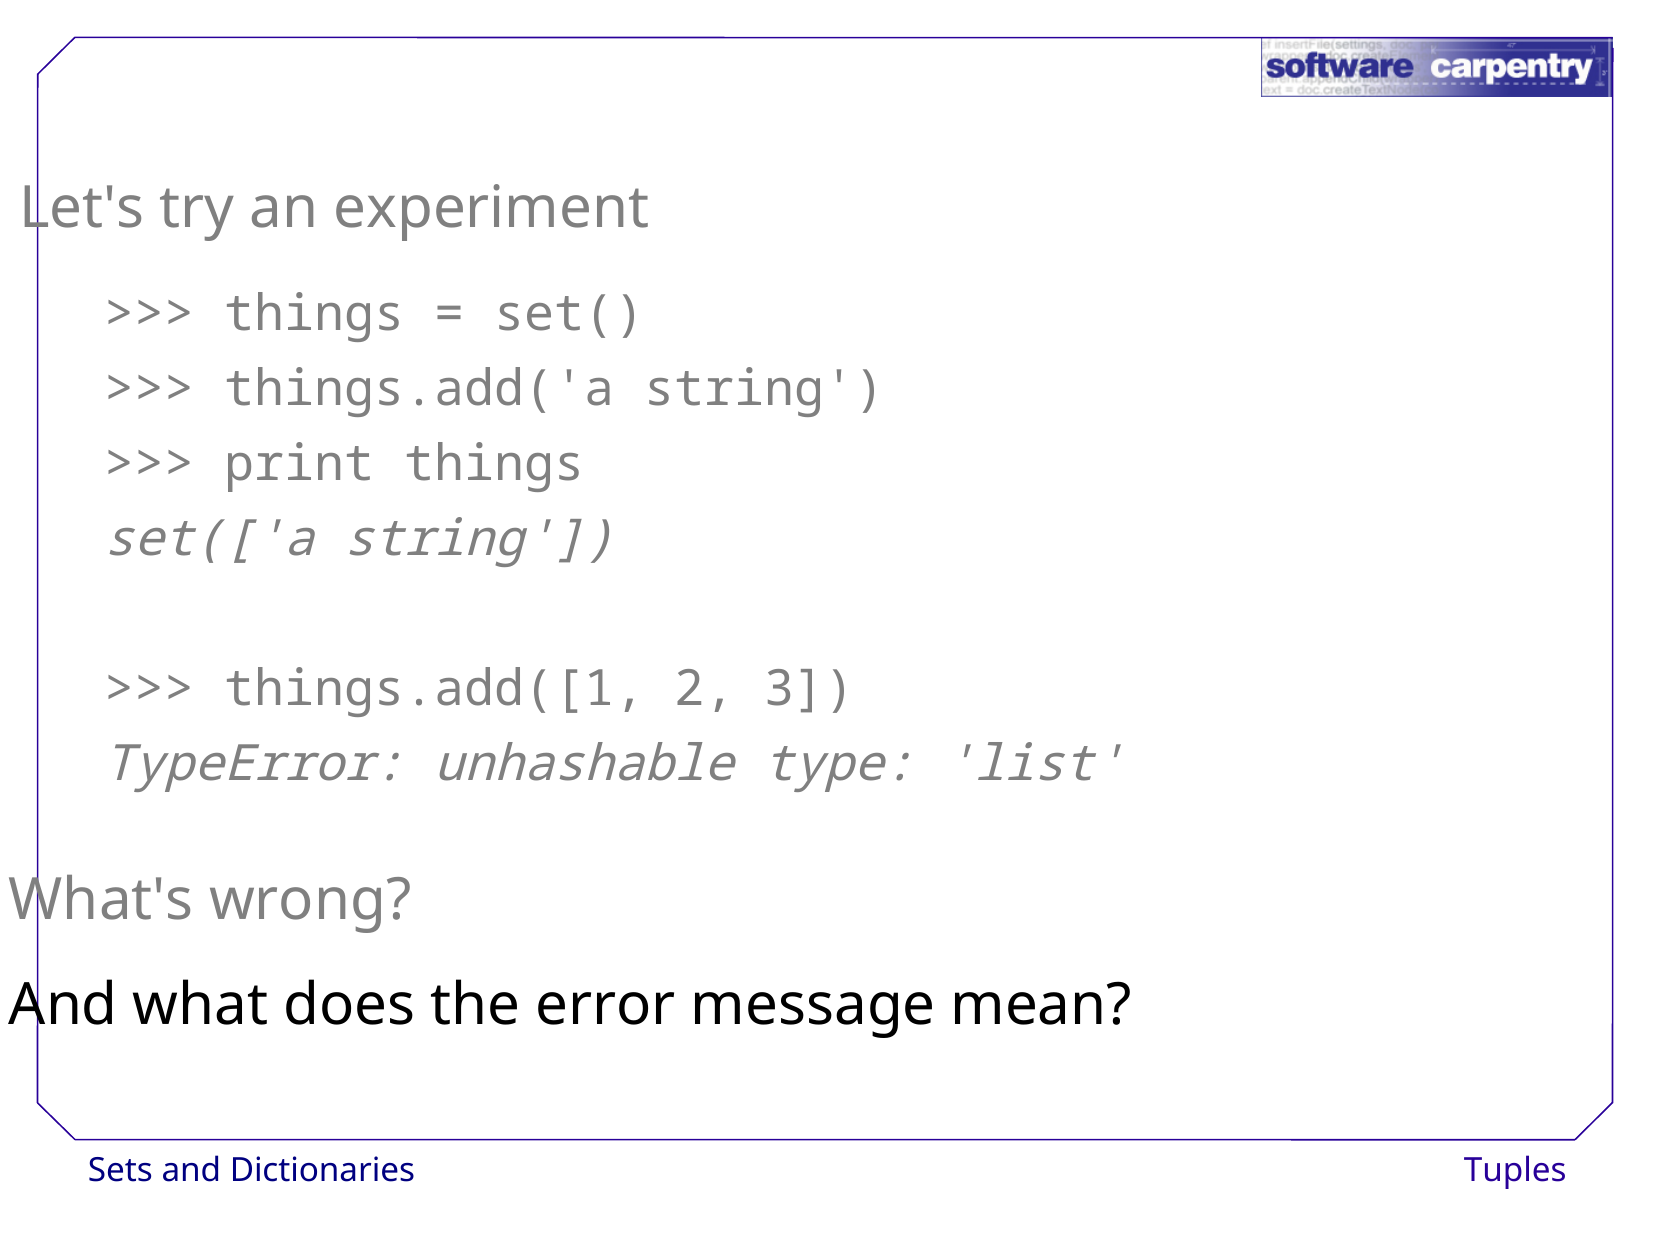

Let's try an experiment
>>> things = set()
>>> things.add('a string')
>>> print things
set(['a string'])
>>> things.add([1, 2, 3])
TypeError: unhashable type: 'list'
What's wrong?
And what does the error message mean?